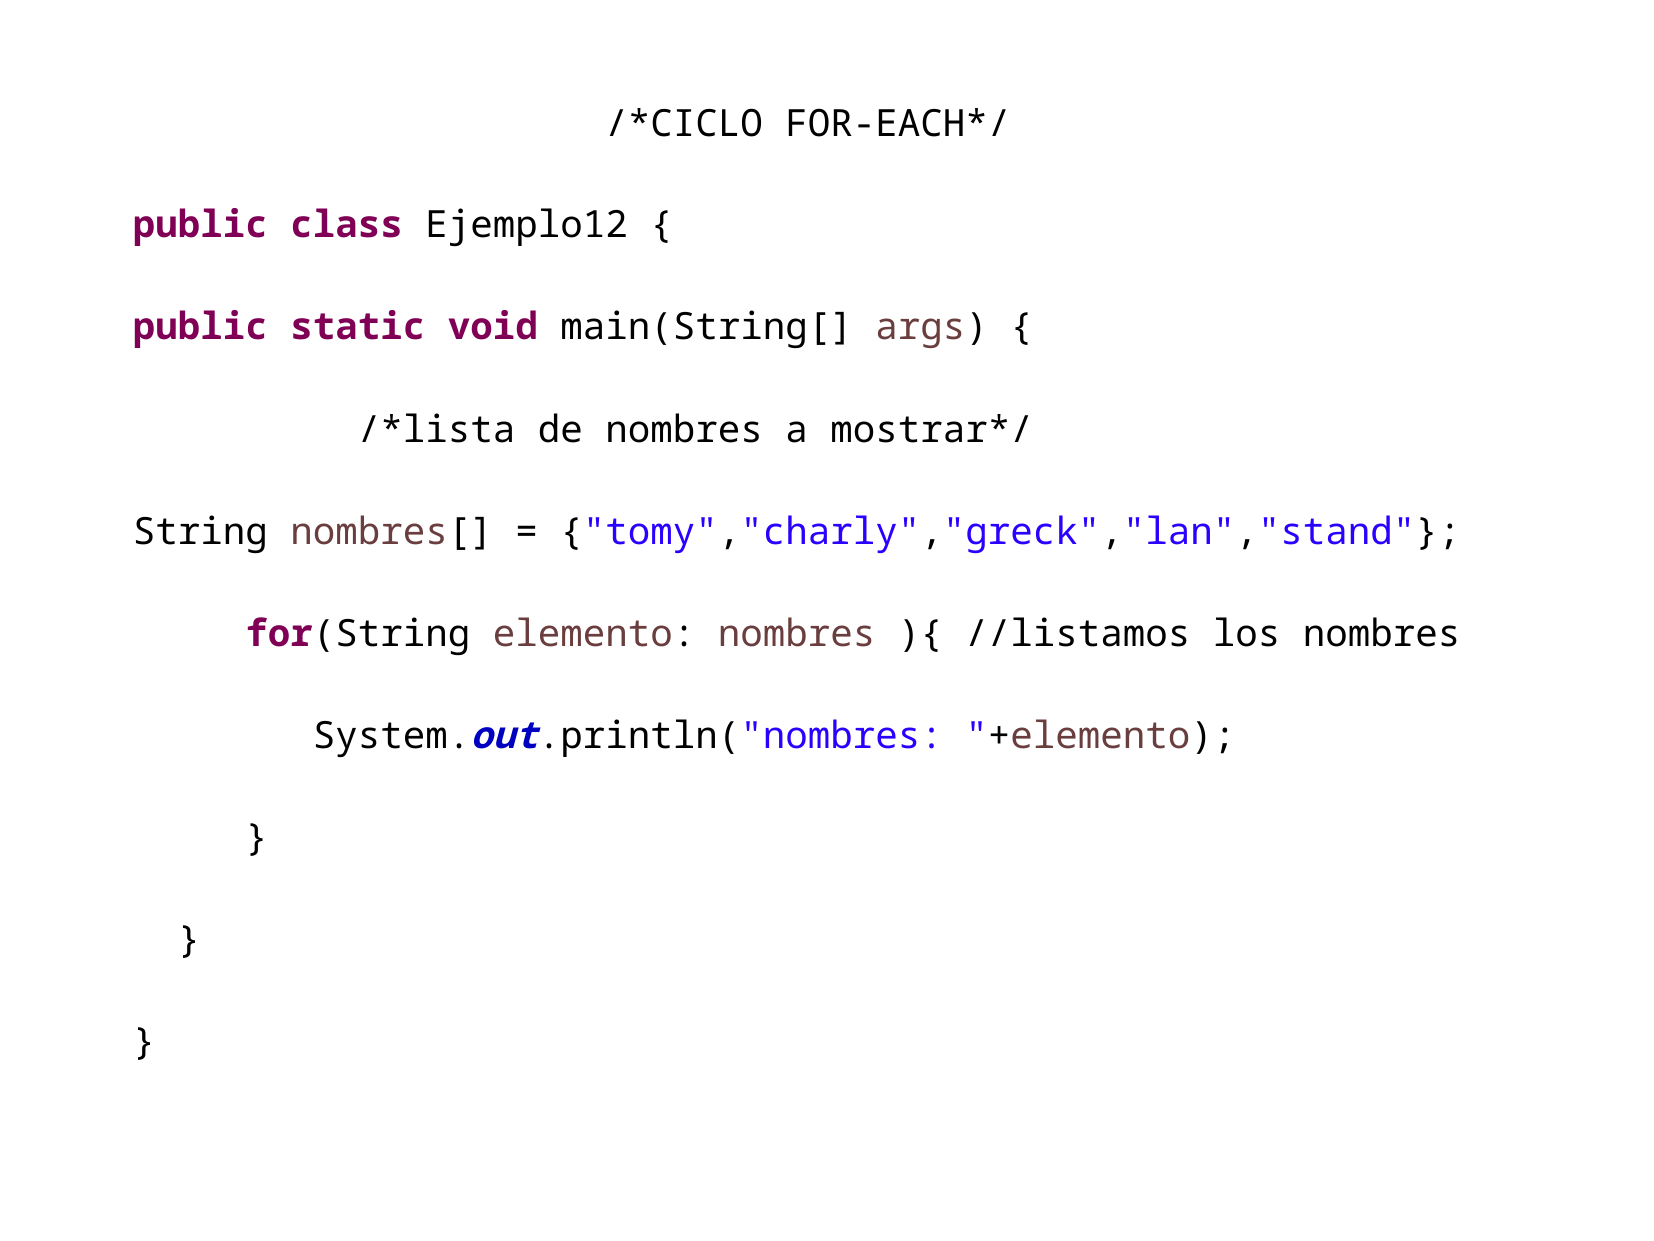

/*CICLO FOR-EACH*/
public class Ejemplo12 {
public static void main(String[] args) {
 /*lista de nombres a mostrar*/
String nombres[] = {"tomy","charly","greck","lan","stand"};
 for(String elemento: nombres ){ //listamos los nombres
 System.out.println("nombres: "+elemento);
 }
 }
}